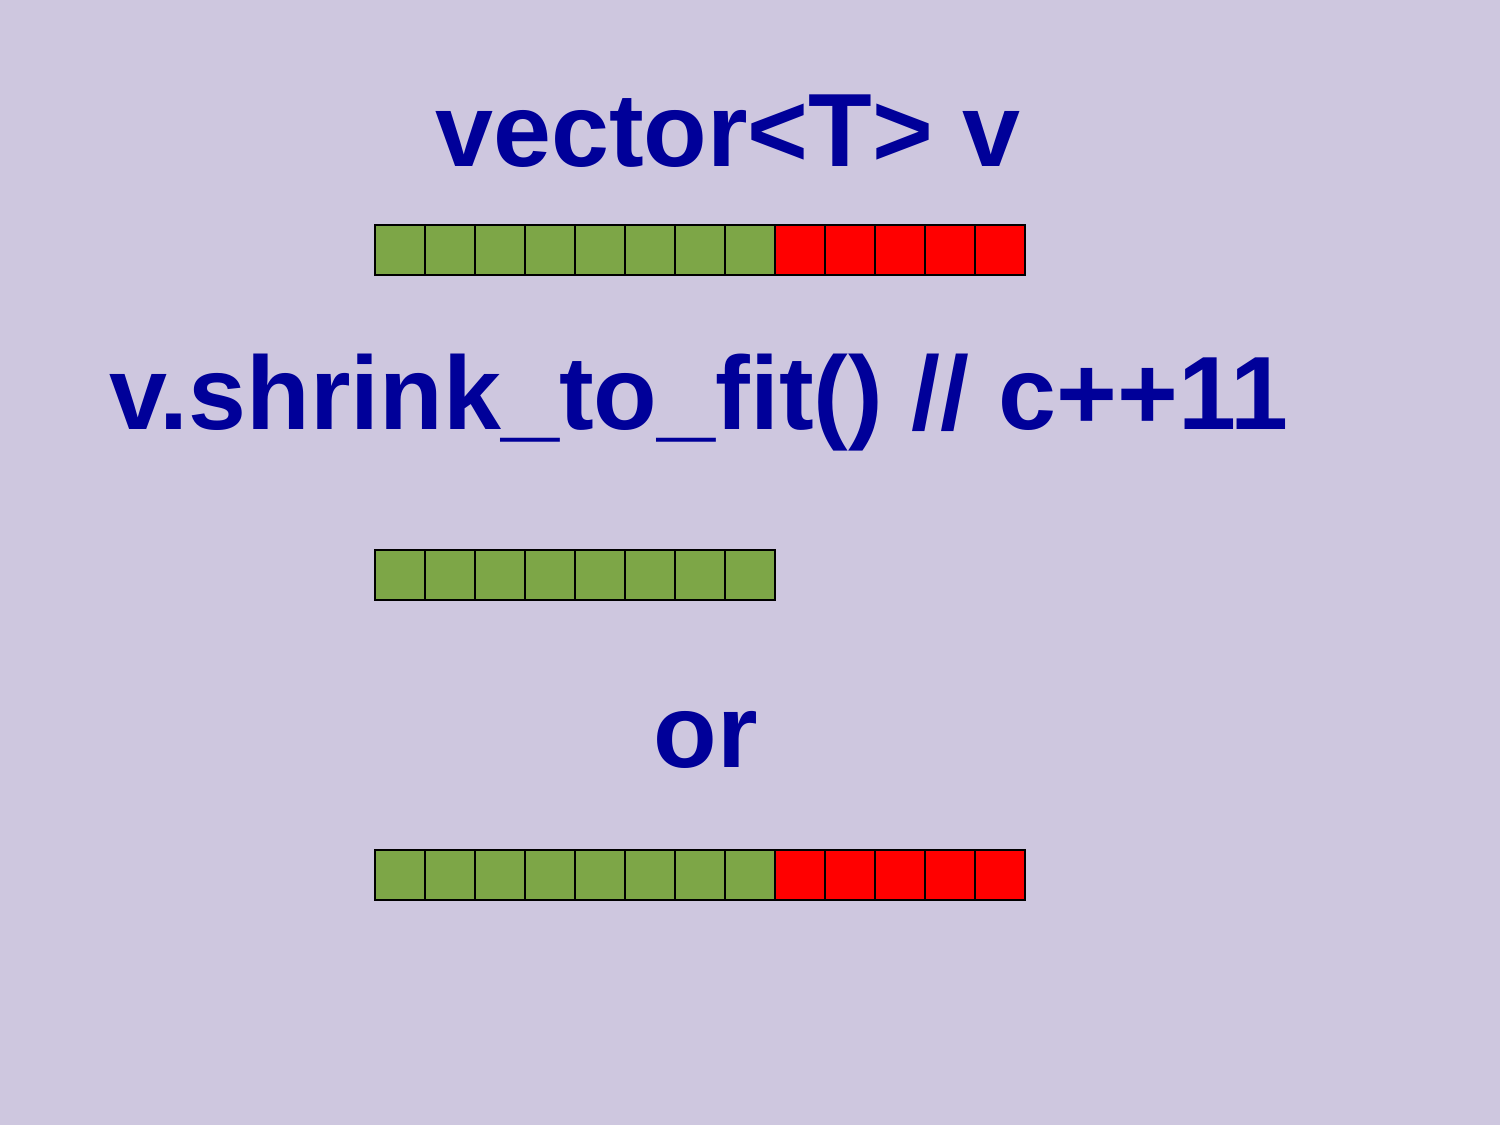

# vector<T> v
v.shrink_to_fit() // c++11
or